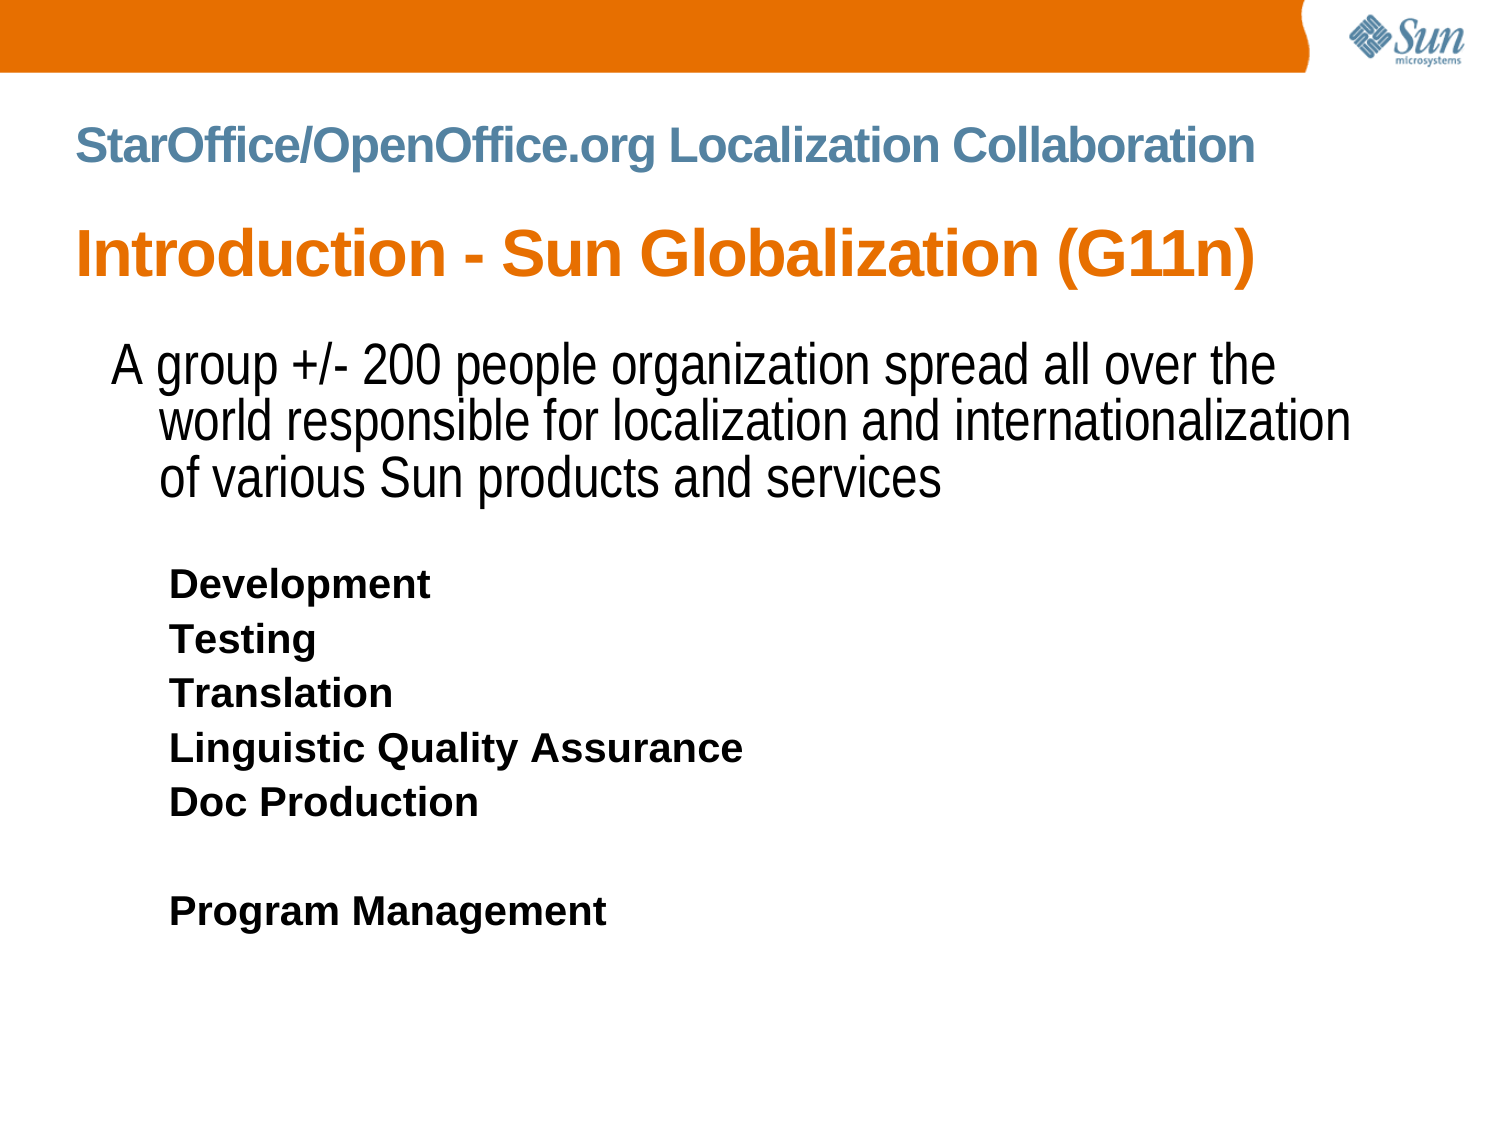

# StarOffice/OpenOffice.org Localization Collaboration Introduction - Sun Globalization (G11n)
A group +/- 200 people organization spread all over the world responsible for localization and internationalization of various Sun products and services
Development
Testing
Translation
Linguistic Quality Assurance
Doc Production
Program Management